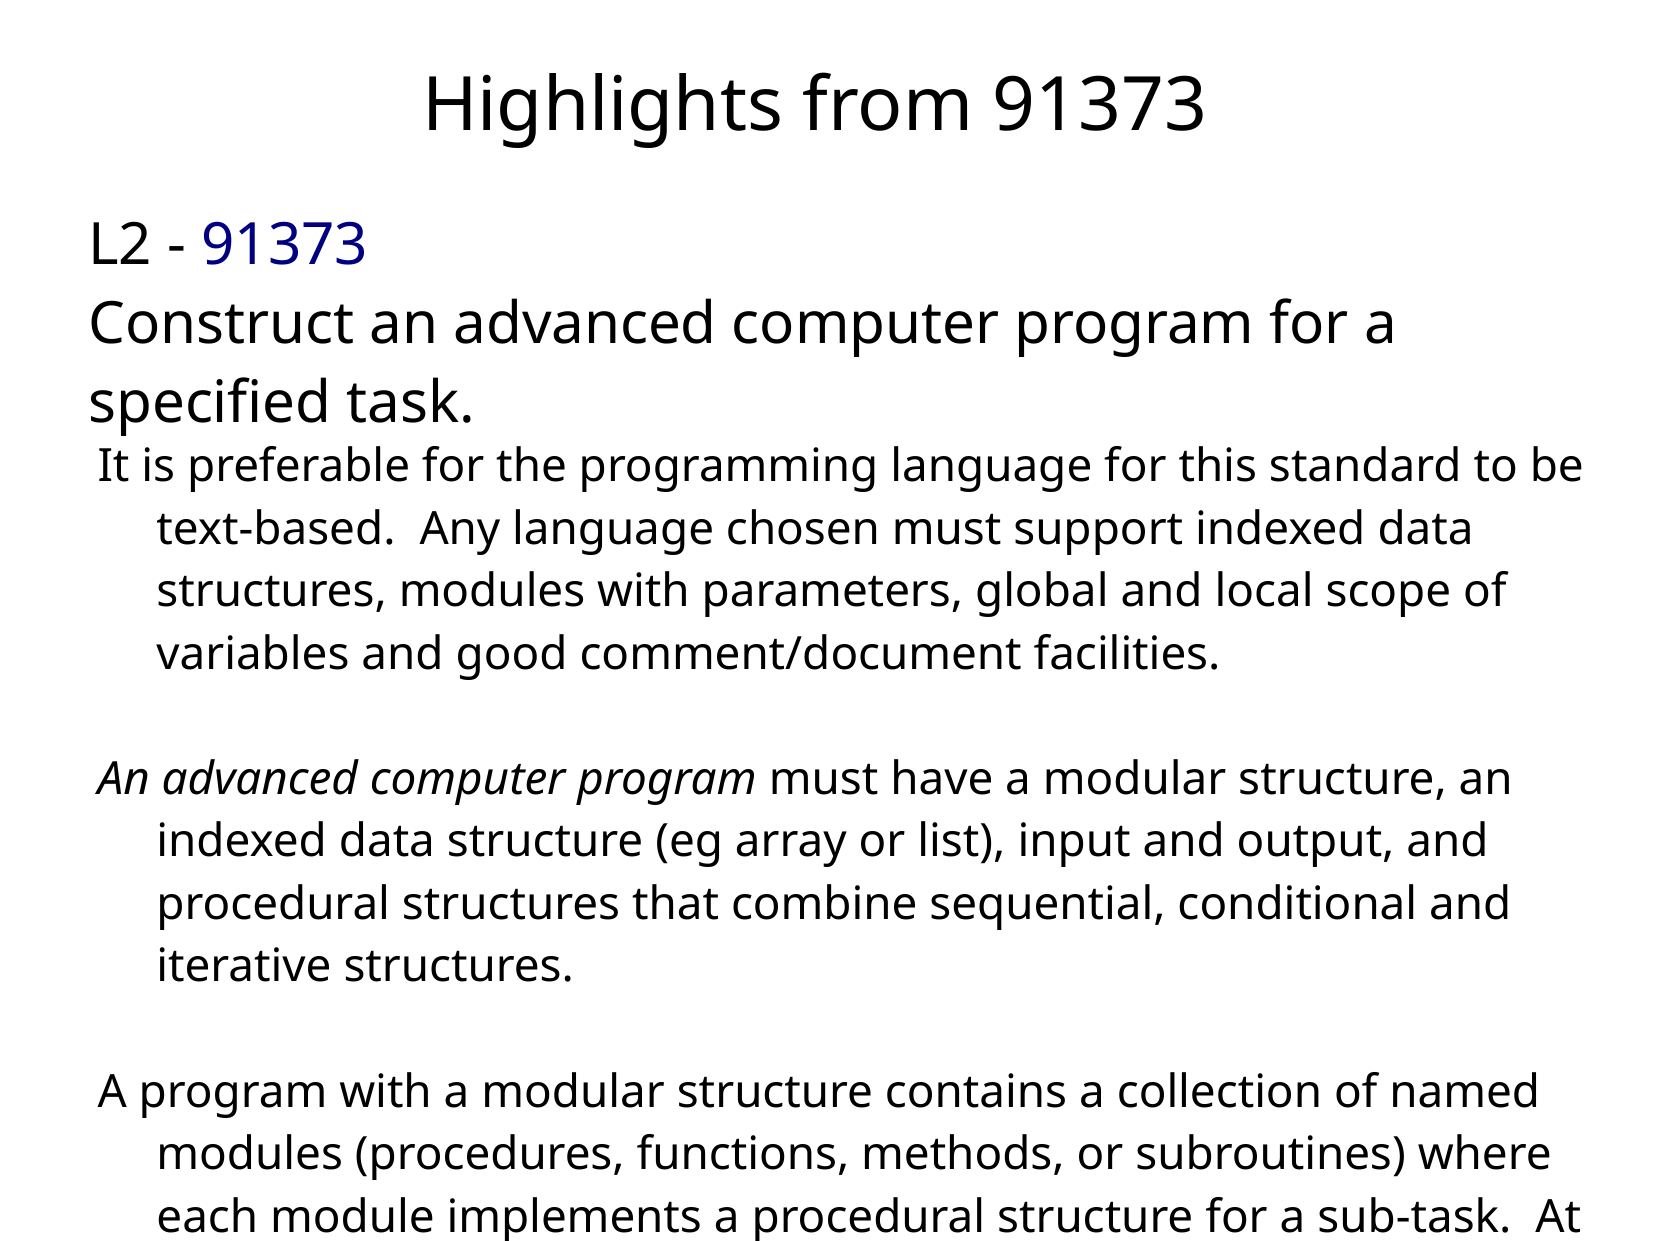

Highlights from 91373
# L2 - 91373 Construct an advanced computer program for a specified task.
It is preferable for the programming language for this standard to be text-based. Any language chosen must support indexed data structures, modules with parameters, global and local scope of variables and good comment/document facilities.
An advanced computer program must have a modular structure, an indexed data structure (eg array or list), input and output, and procedural structures that combine sequential, conditional and iterative structures.
A program with a modular structure contains a collection of named modules (procedures, functions, methods, or subroutines) where each module implements a procedural structure for a sub-task. At least the top-level module (and possibly others) must contain calls to other modules. The modules should include parameters as needed.